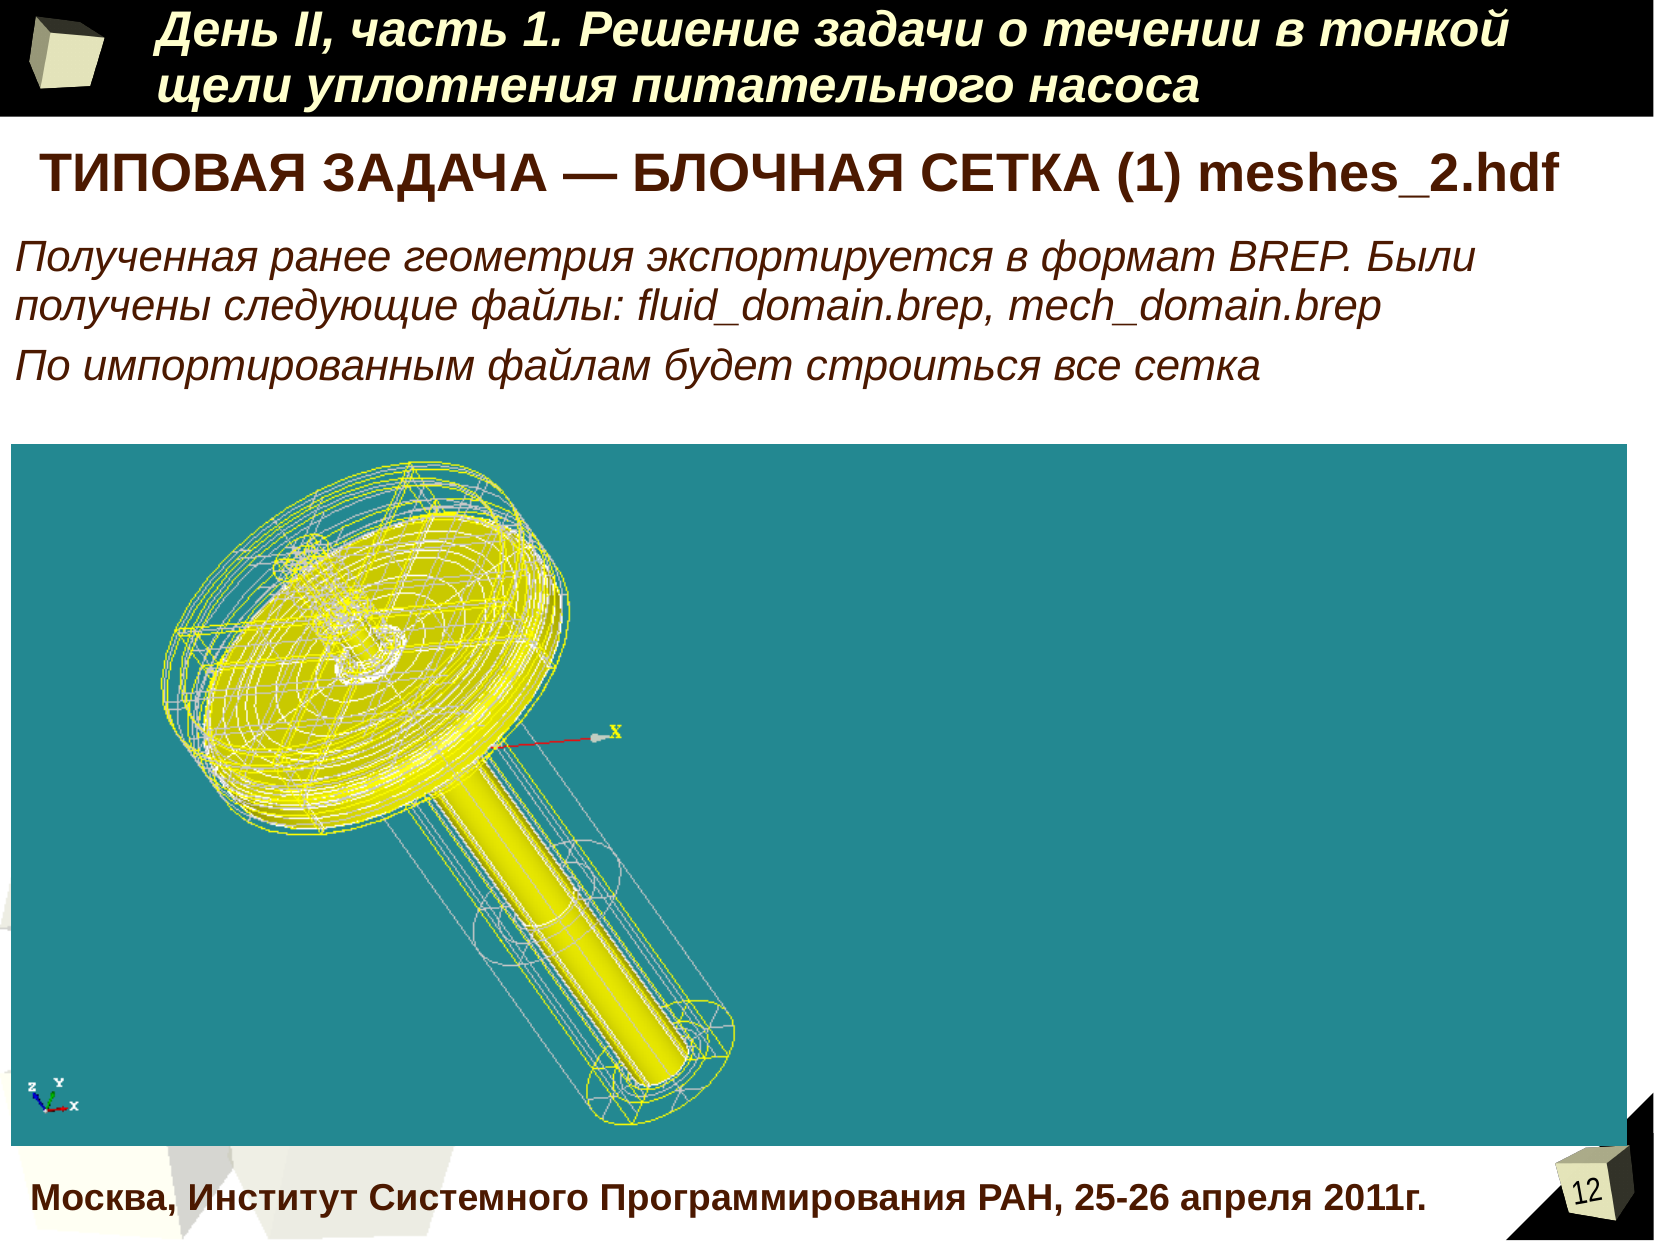

ТИПОВАЯ ЗАДАЧА — БЛОЧНАЯ СЕТКА (1) meshes_2.hdf
Полученная ранее геометрия экспортируется в формат BREP. Были получены следующие файлы: fluid_domain.brep, mech_domain.brep
По импортированным файлам будет строиться все сетка